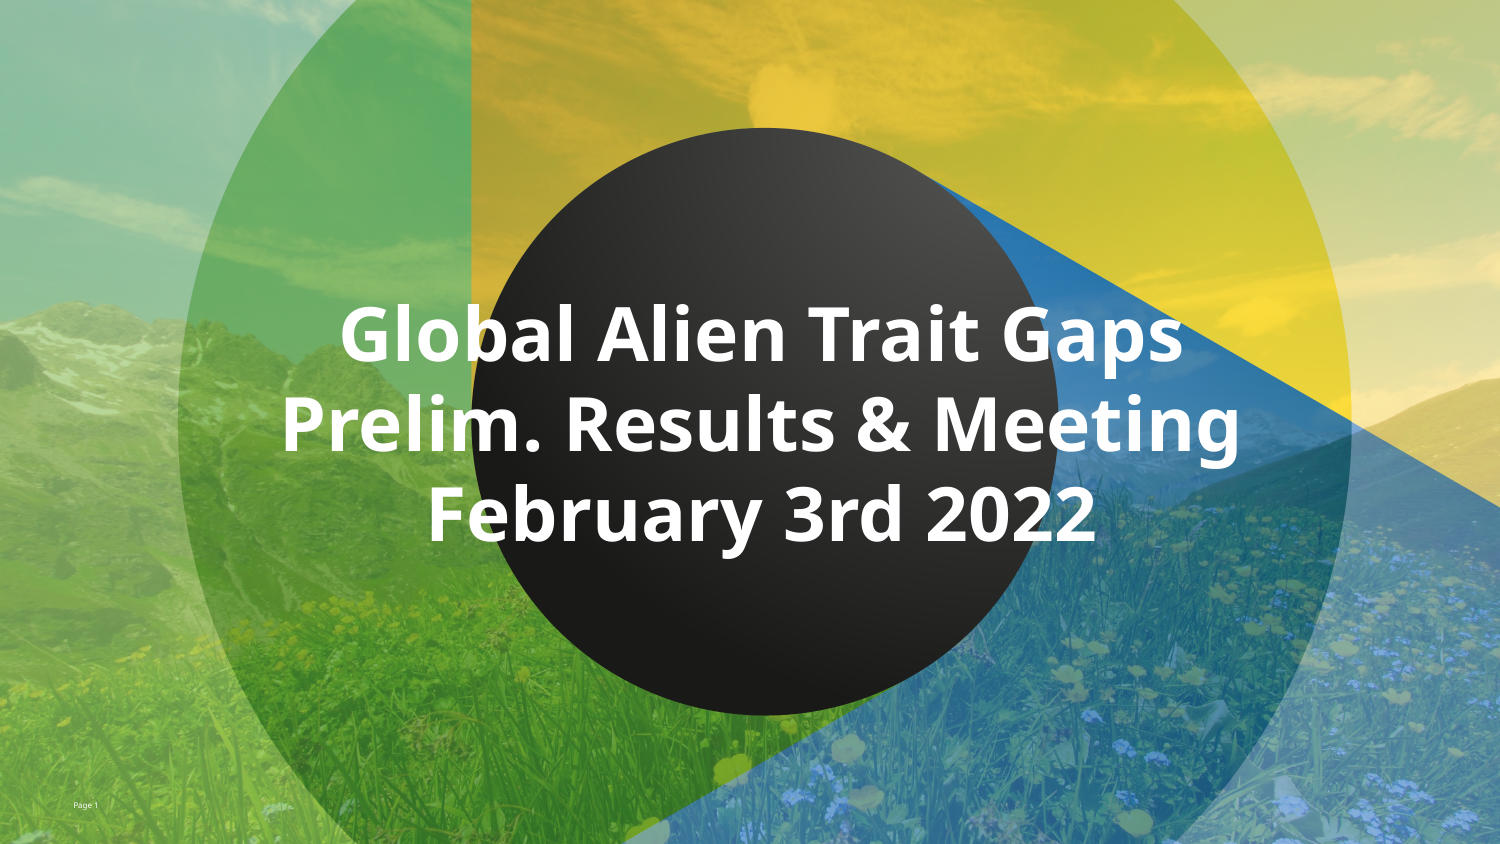

# Global Alien Trait Gaps Prelim. Results & Meeting February 3rd 2022